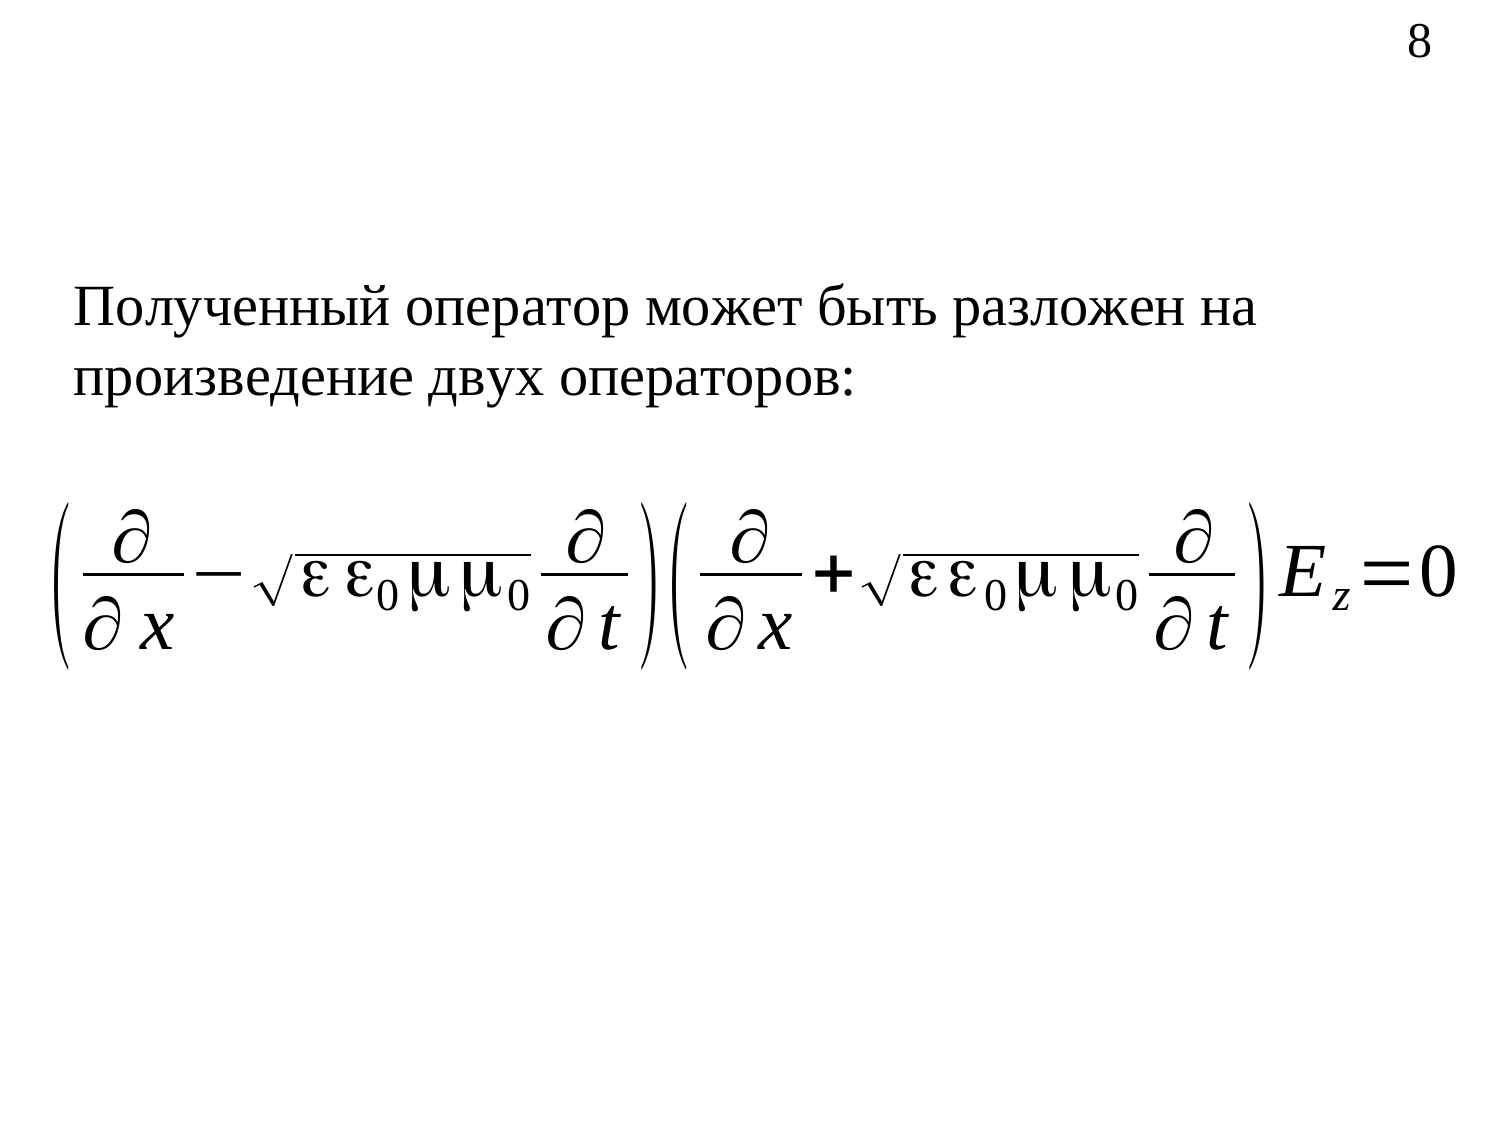

Полученный оператор может быть разложен на произведение двух операторов: